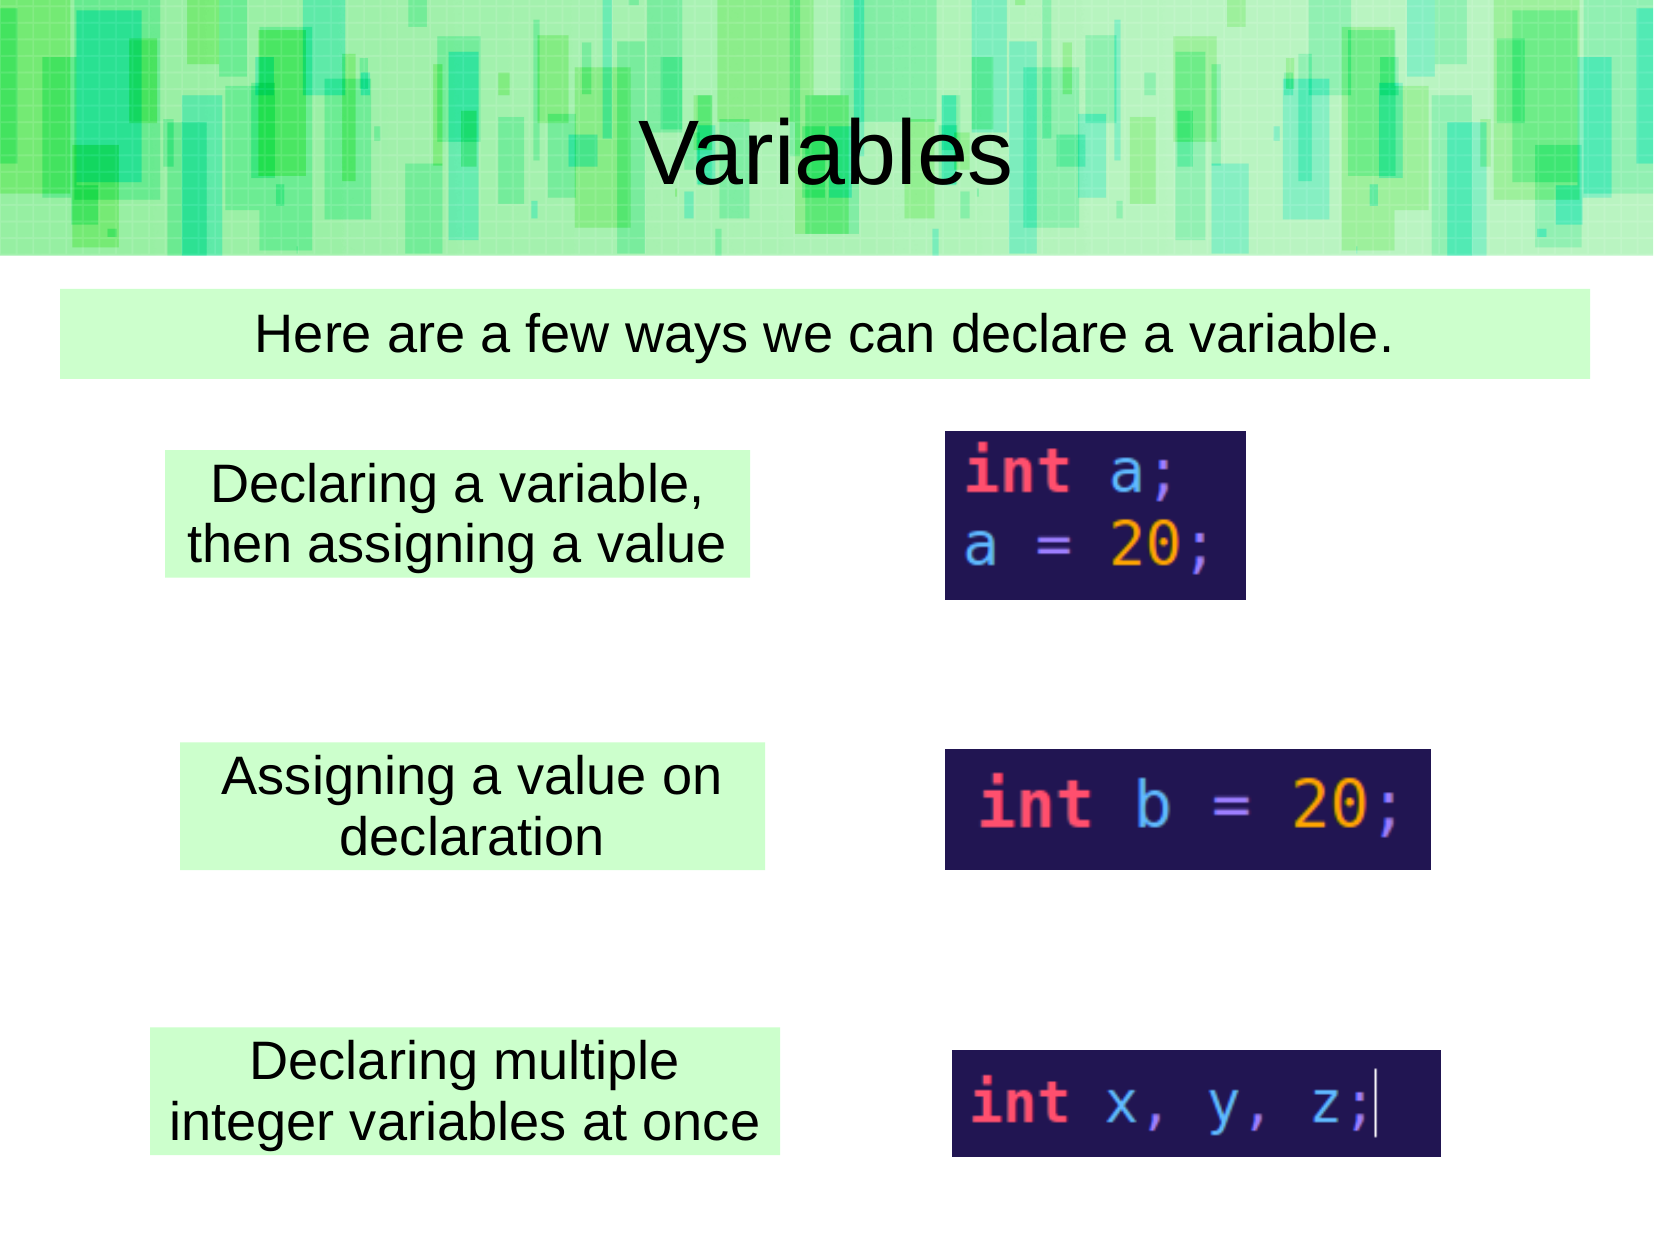

# Variables
Here are a few ways we can declare a variable.
Declaring a variable, then assigning a value
Assigning a value on declaration
Declaring multiple integer variables at once